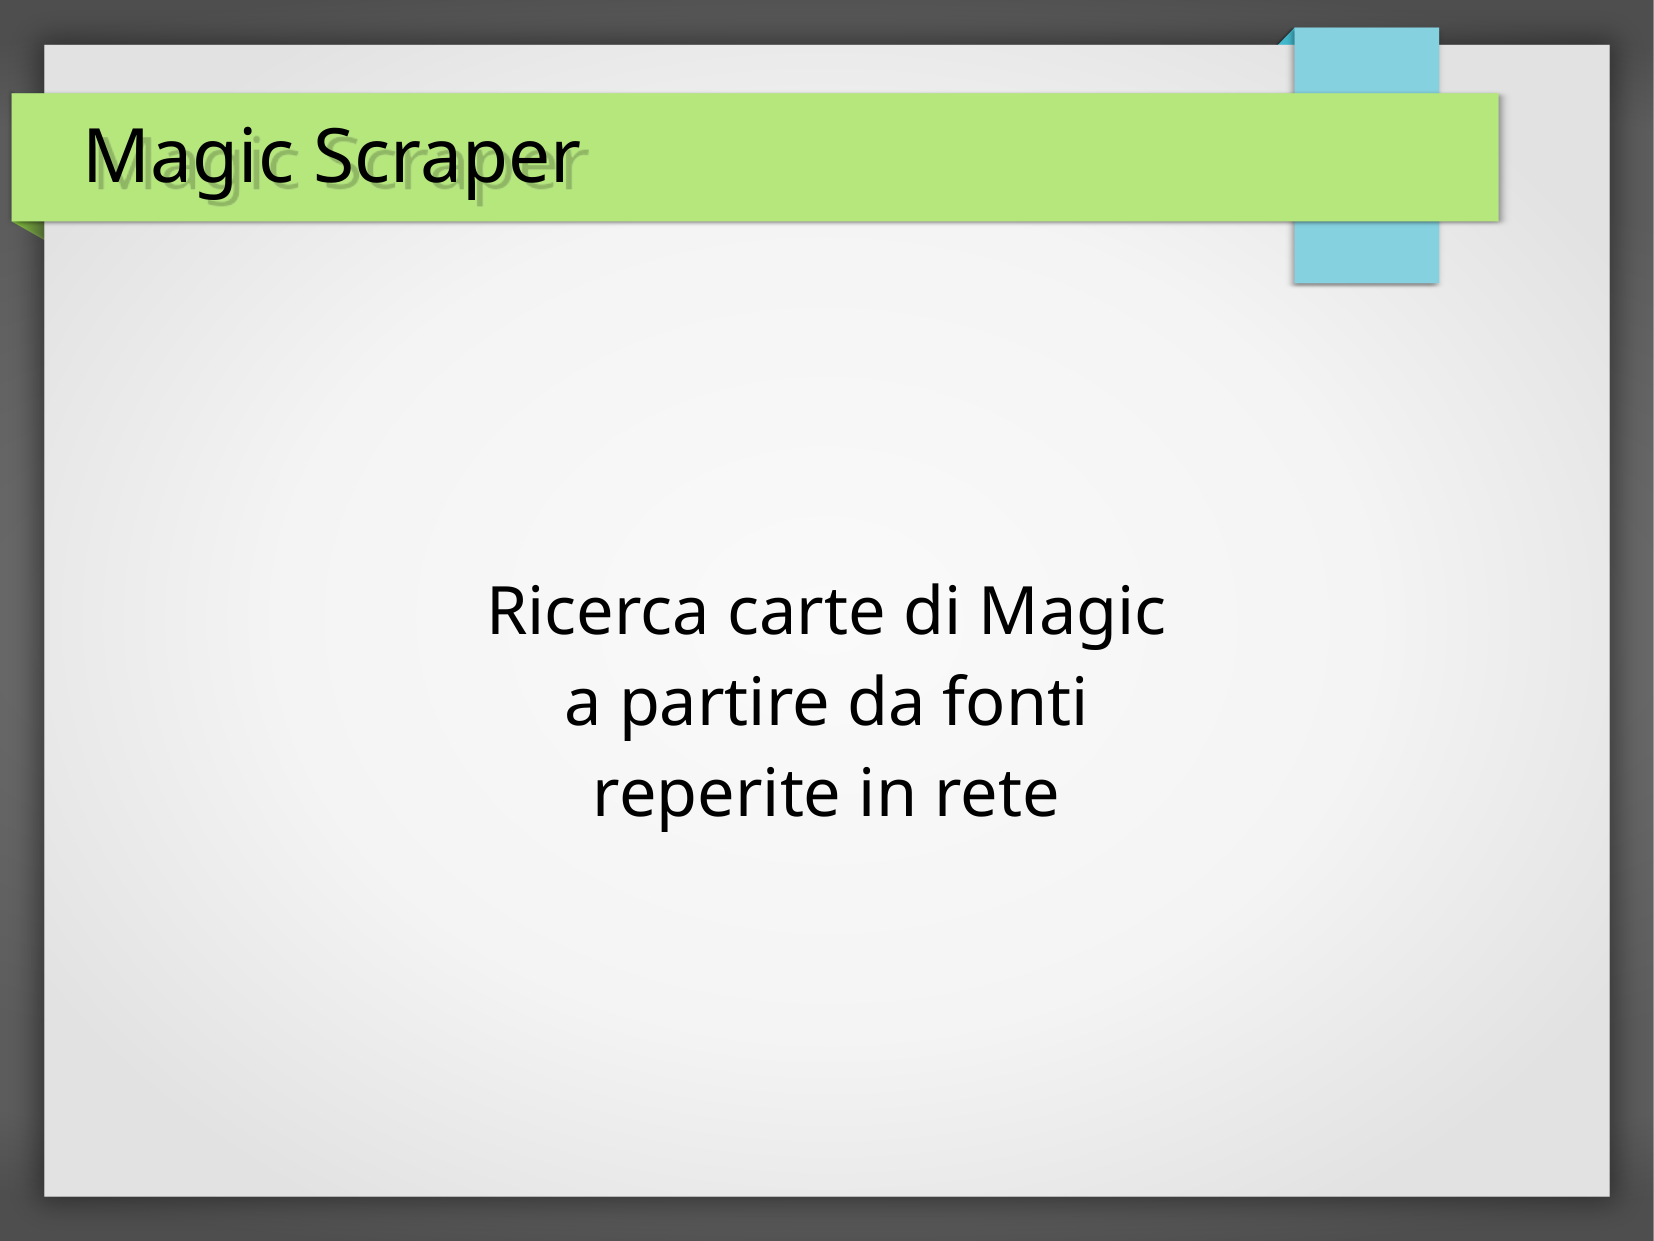

# Magic Scraper
Ricerca carte di Magic
a partire da fonti
reperite in rete